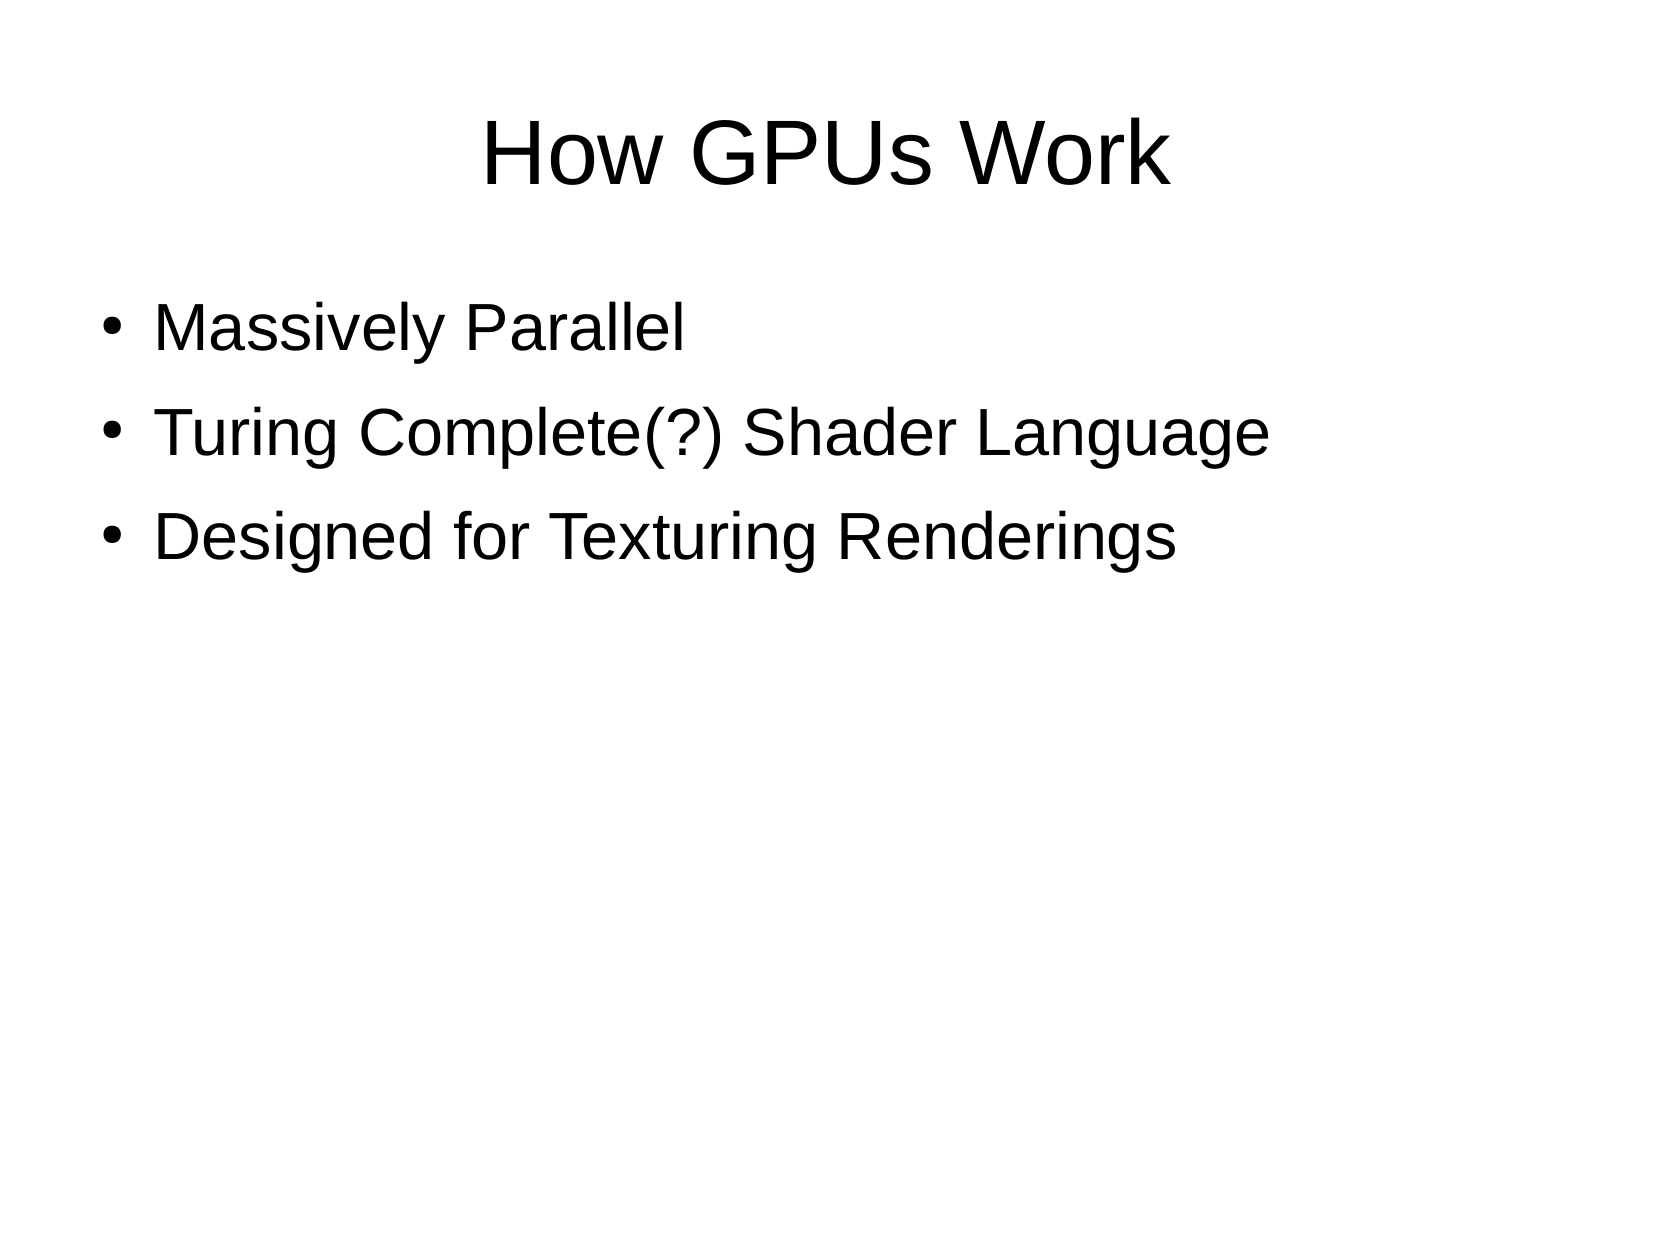

# How GPUs Work
Massively Parallel
Turing Complete(?) Shader Language
Designed for Texturing Renderings